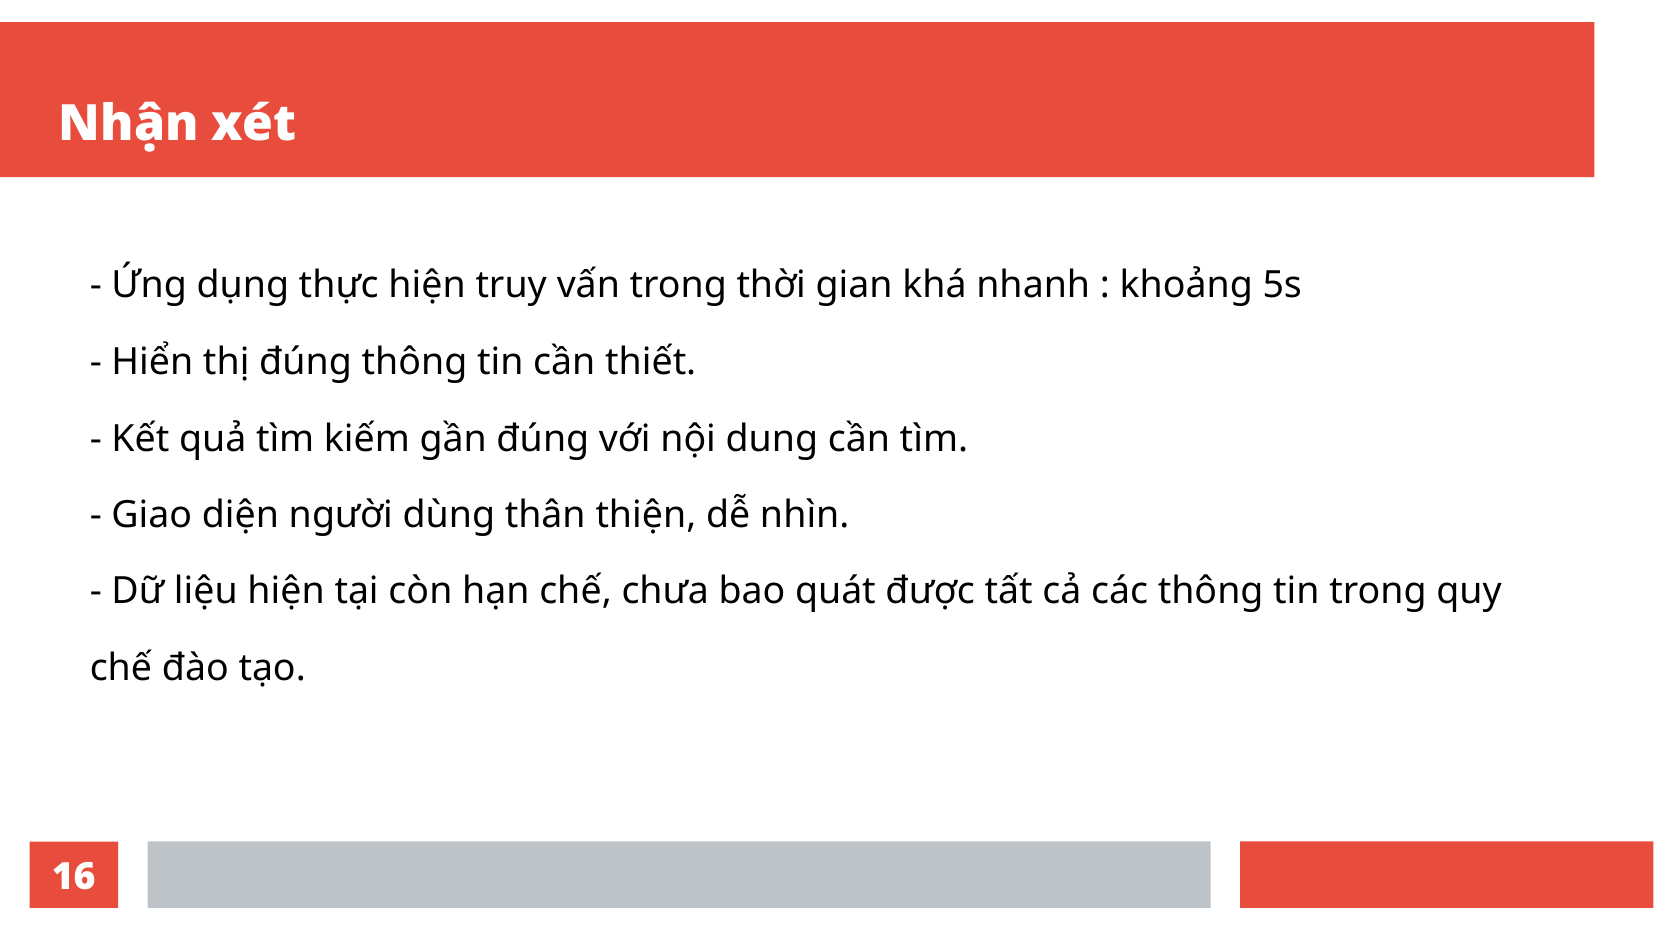

# Nhận xét
- Ứng dụng thực hiện truy vấn trong thời gian khá nhanh : khoảng 5s
- Hiển thị đúng thông tin cần thiết.
- Kết quả tìm kiếm gần đúng với nội dung cần tìm.
- Giao diện người dùng thân thiện, dễ nhìn.
- Dữ liệu hiện tại còn hạn chế, chưa bao quát được tất cả các thông tin trong quy chế đào tạo.
16